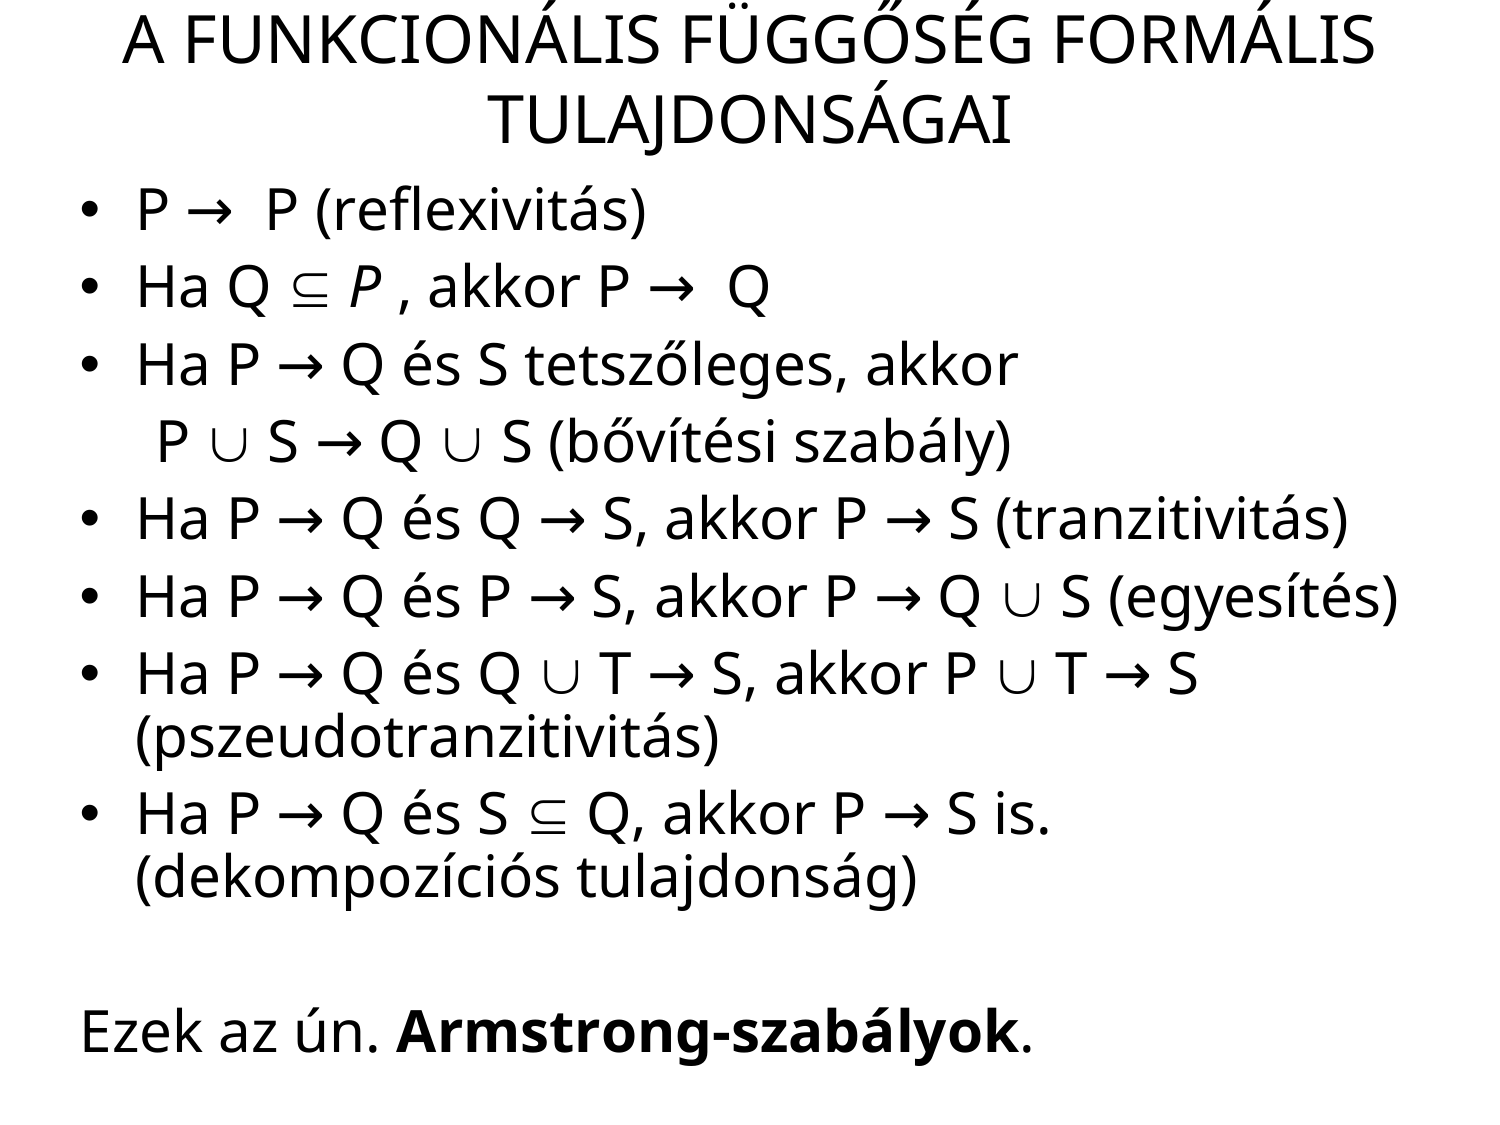

# A FUNKCIONÁLIS FÜGGŐSÉG FORMÁLIS TULAJDONSÁGAI
P → P (reflexivitás)‏
Ha Q  P , akkor P → Q
Ha P → Q és S tetszőleges, akkor
 P  S → Q  S (bővítési szabály)‏
Ha P → Q és Q → S, akkor P → S (tranzitivitás)‏
Ha P → Q és P → S, akkor P → Q  S (egyesítés)‏
Ha P → Q és Q  T → S, akkor P  T → S (pszeudotranzitivitás)‏
Ha P → Q és S  Q, akkor P → S is. (dekompozíciós tulajdonság)‏
Ezek az ún. Armstrong-szabályok.